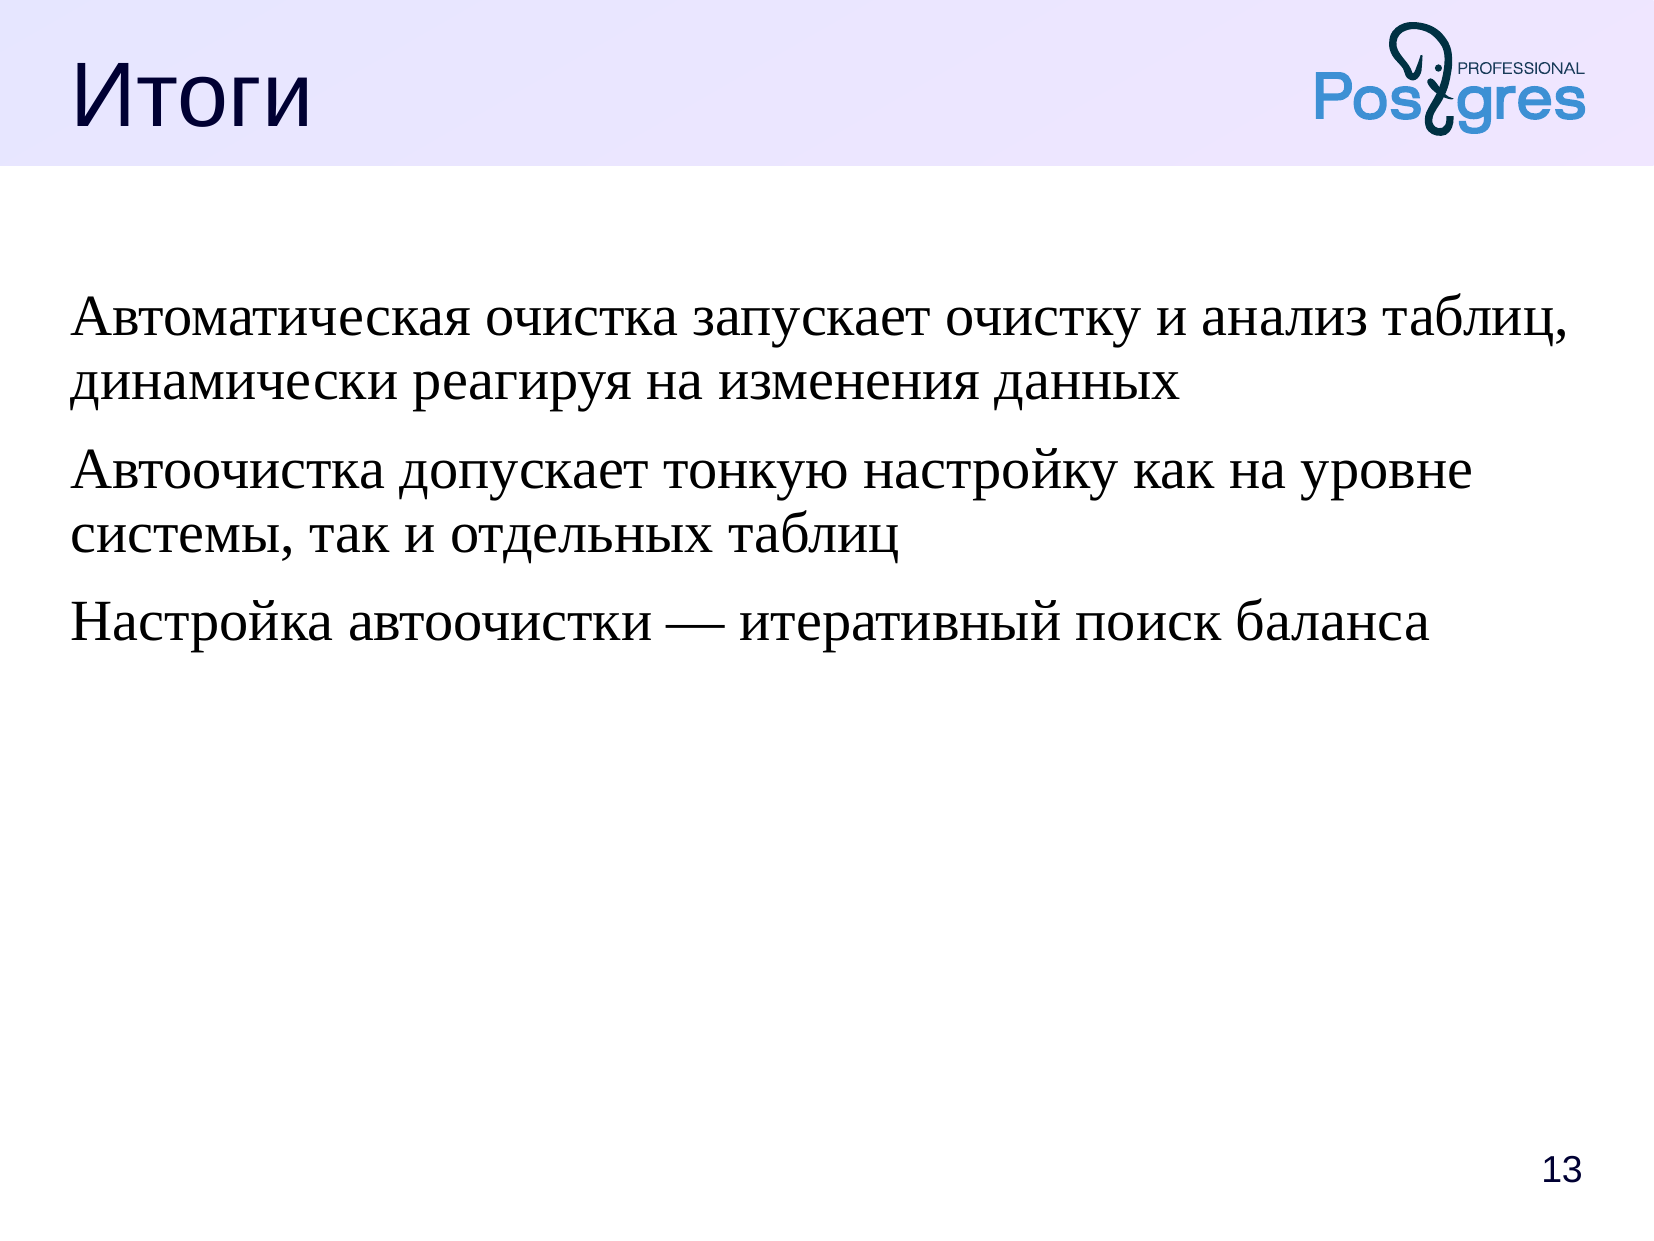

# Итоги
Автоматическая очистка запускает очистку и анализ таблиц, динамически реагируя на изменения данных
Автоочистка допускает тонкую настройку как на уровне системы, так и отдельных таблиц
Настройка автоочистки — итеративный поиск баланса